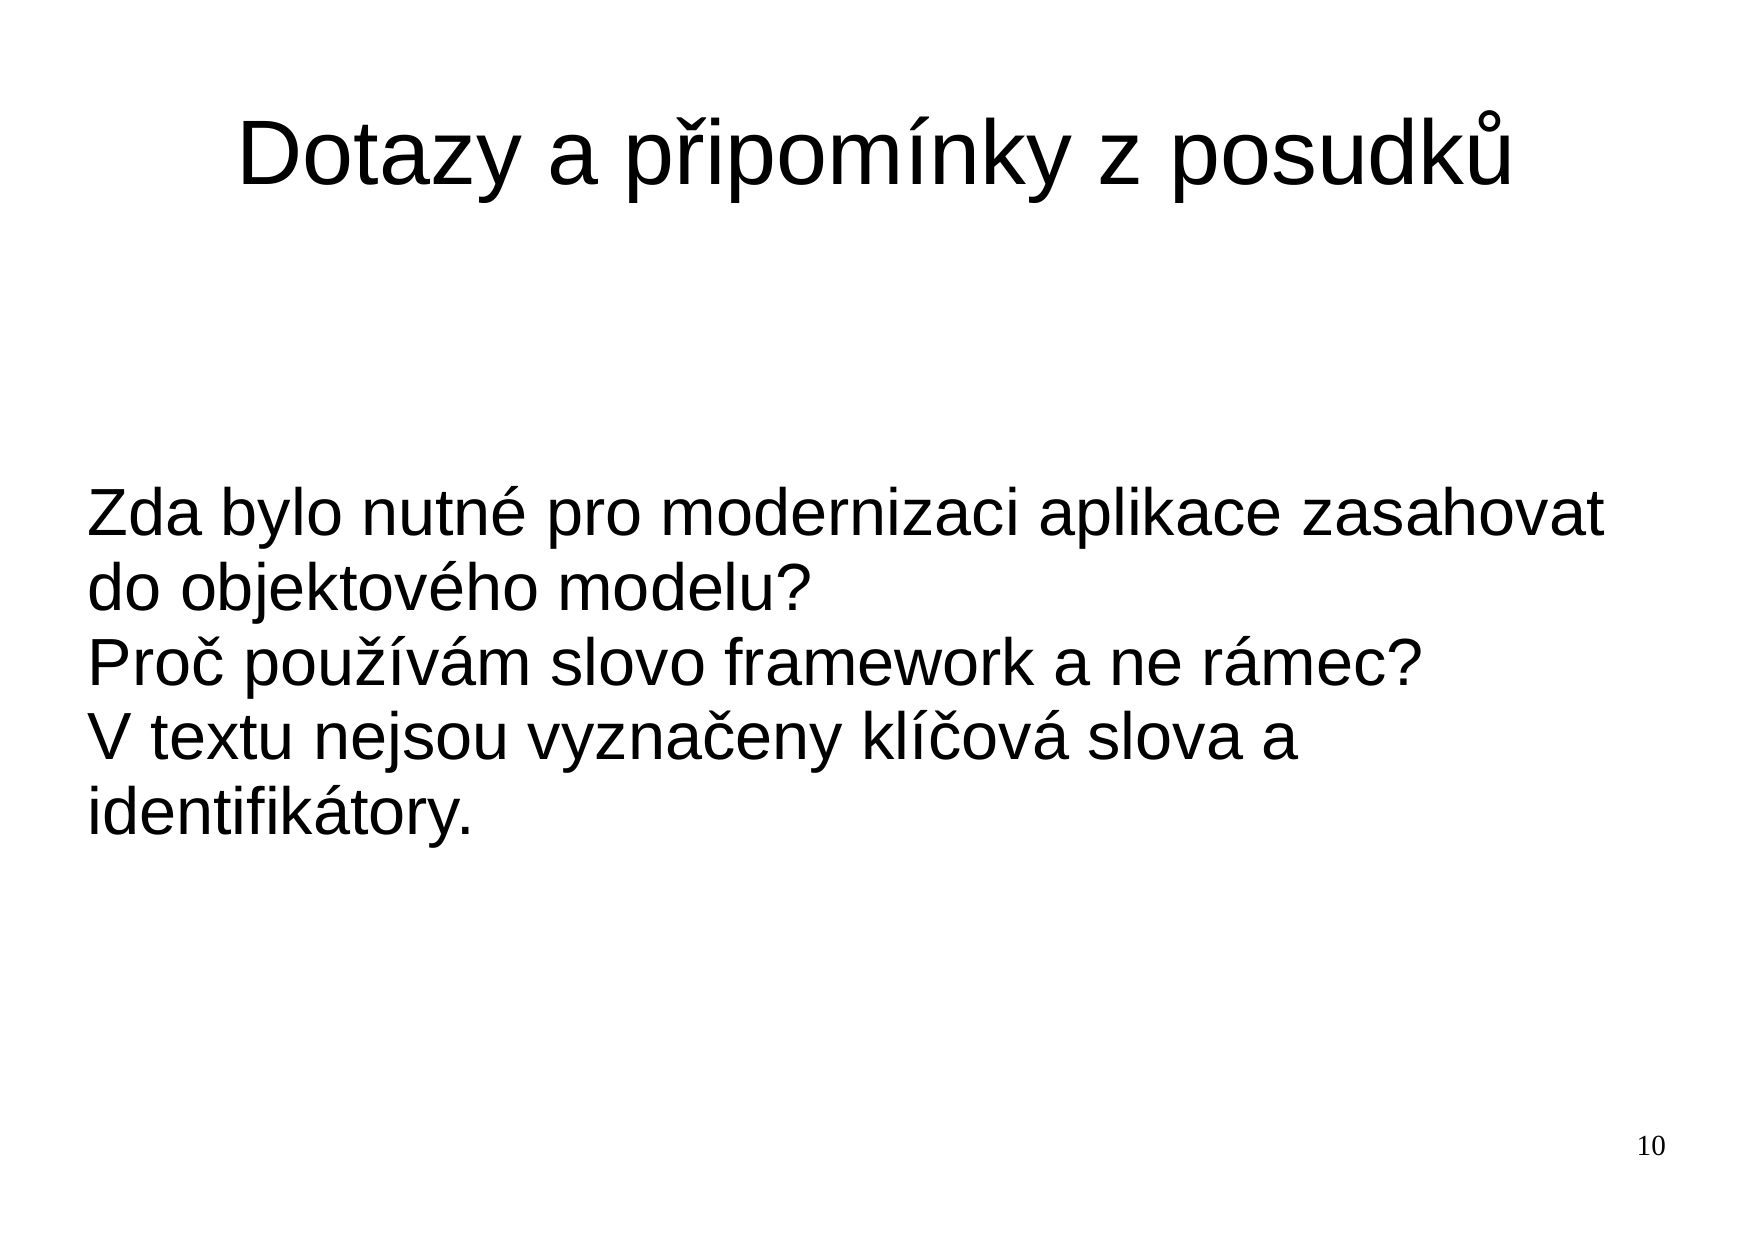

# Dotazy a připomínky z posudků
Zda bylo nutné pro modernizaci aplikace zasahovat do objektového modelu?
Proč používám slovo framework a ne rámec?
V textu nejsou vyznačeny klíčová slova a identifikátory.
10